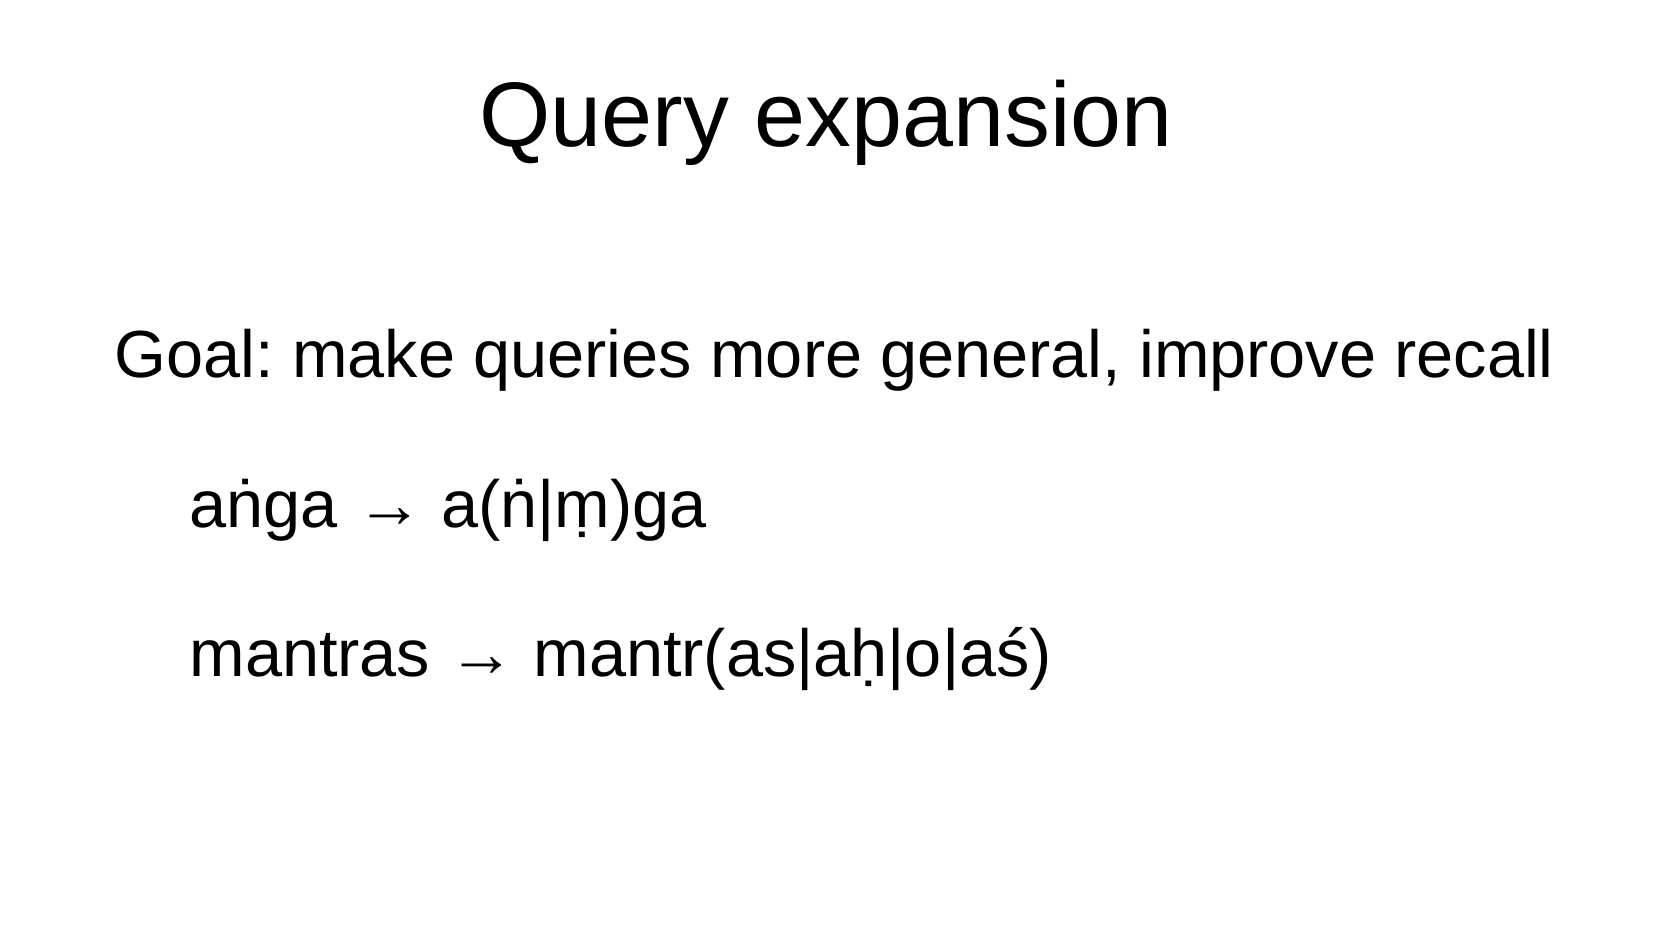

# Query expansion
Goal: make queries more general, improve recall
	aṅga → a(ṅ|ṃ)ga
	mantras → mantr(as|aḥ|o|aś)